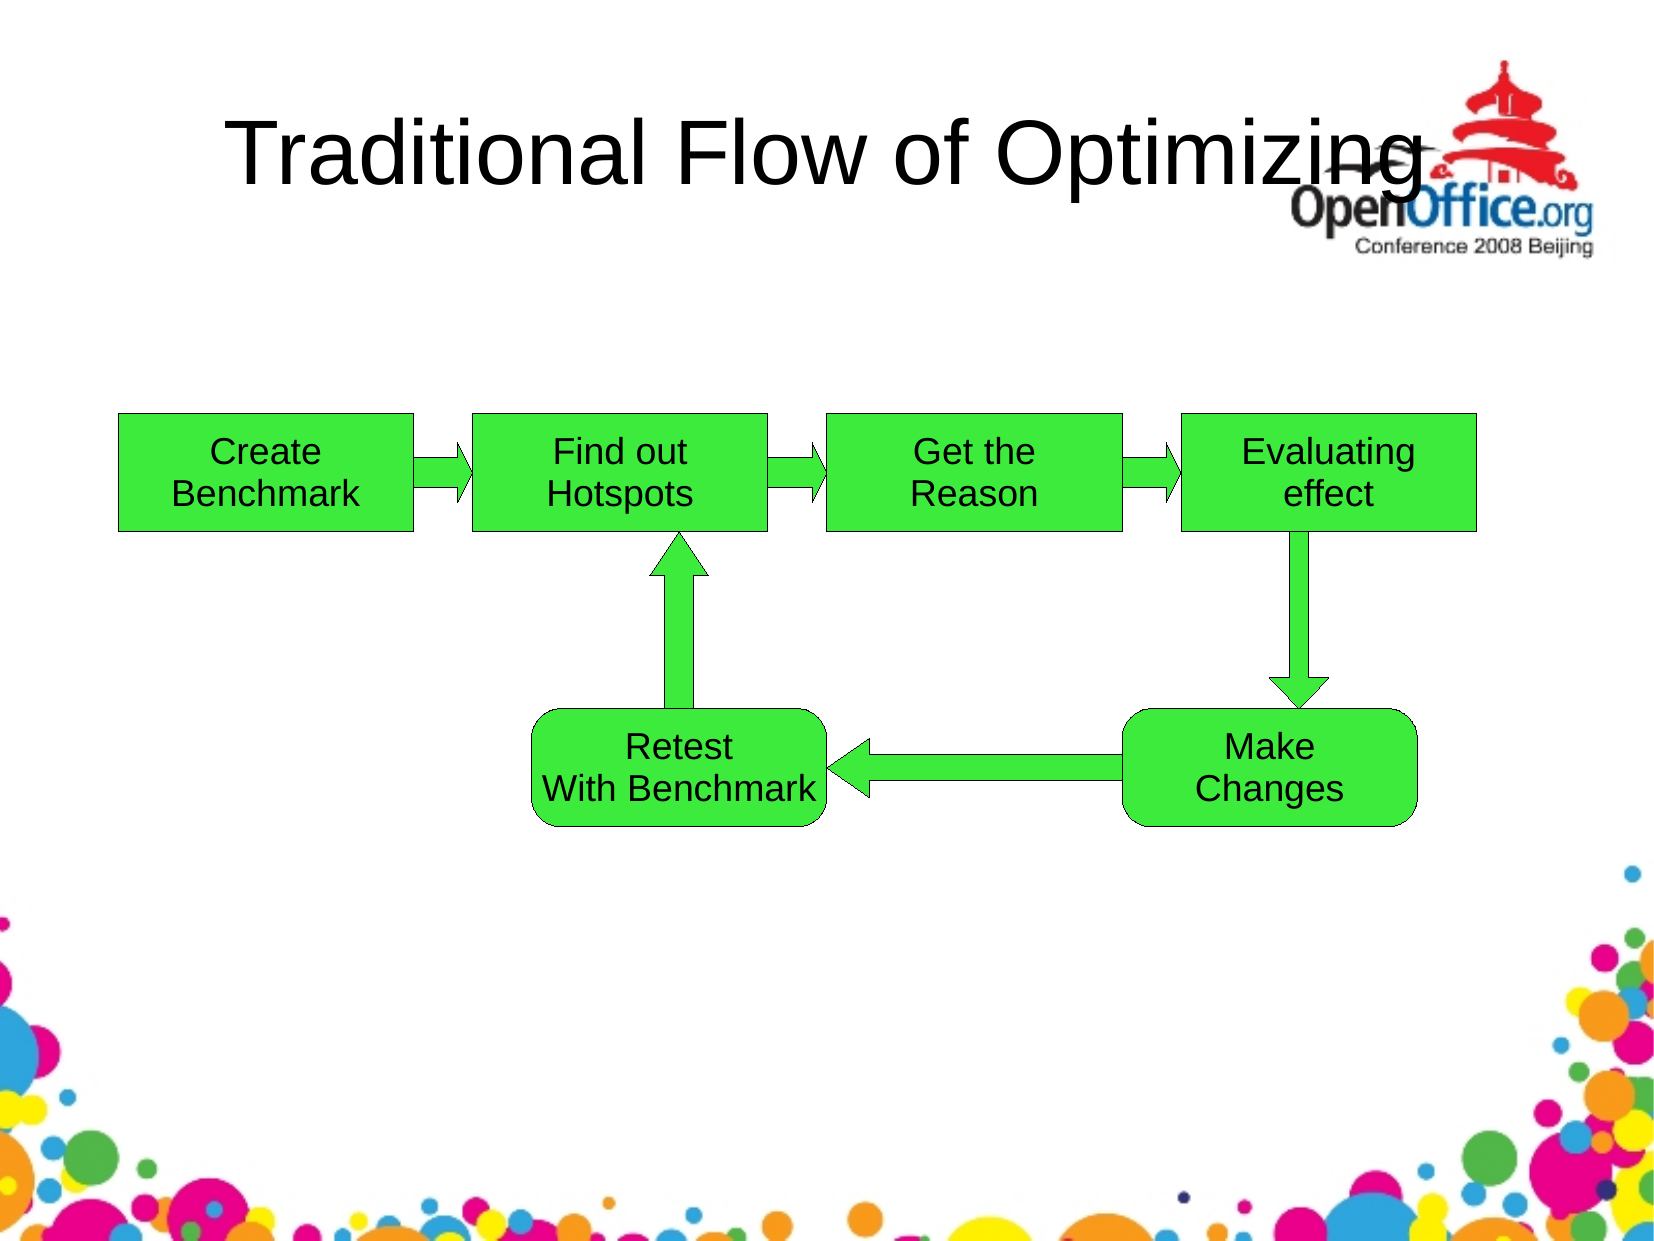

# Traditional Flow of Optimizing
Create
Benchmark
Find out
Hotspots
Get the
Reason
Evaluating
effect
Retest
With Benchmark
Make
Changes